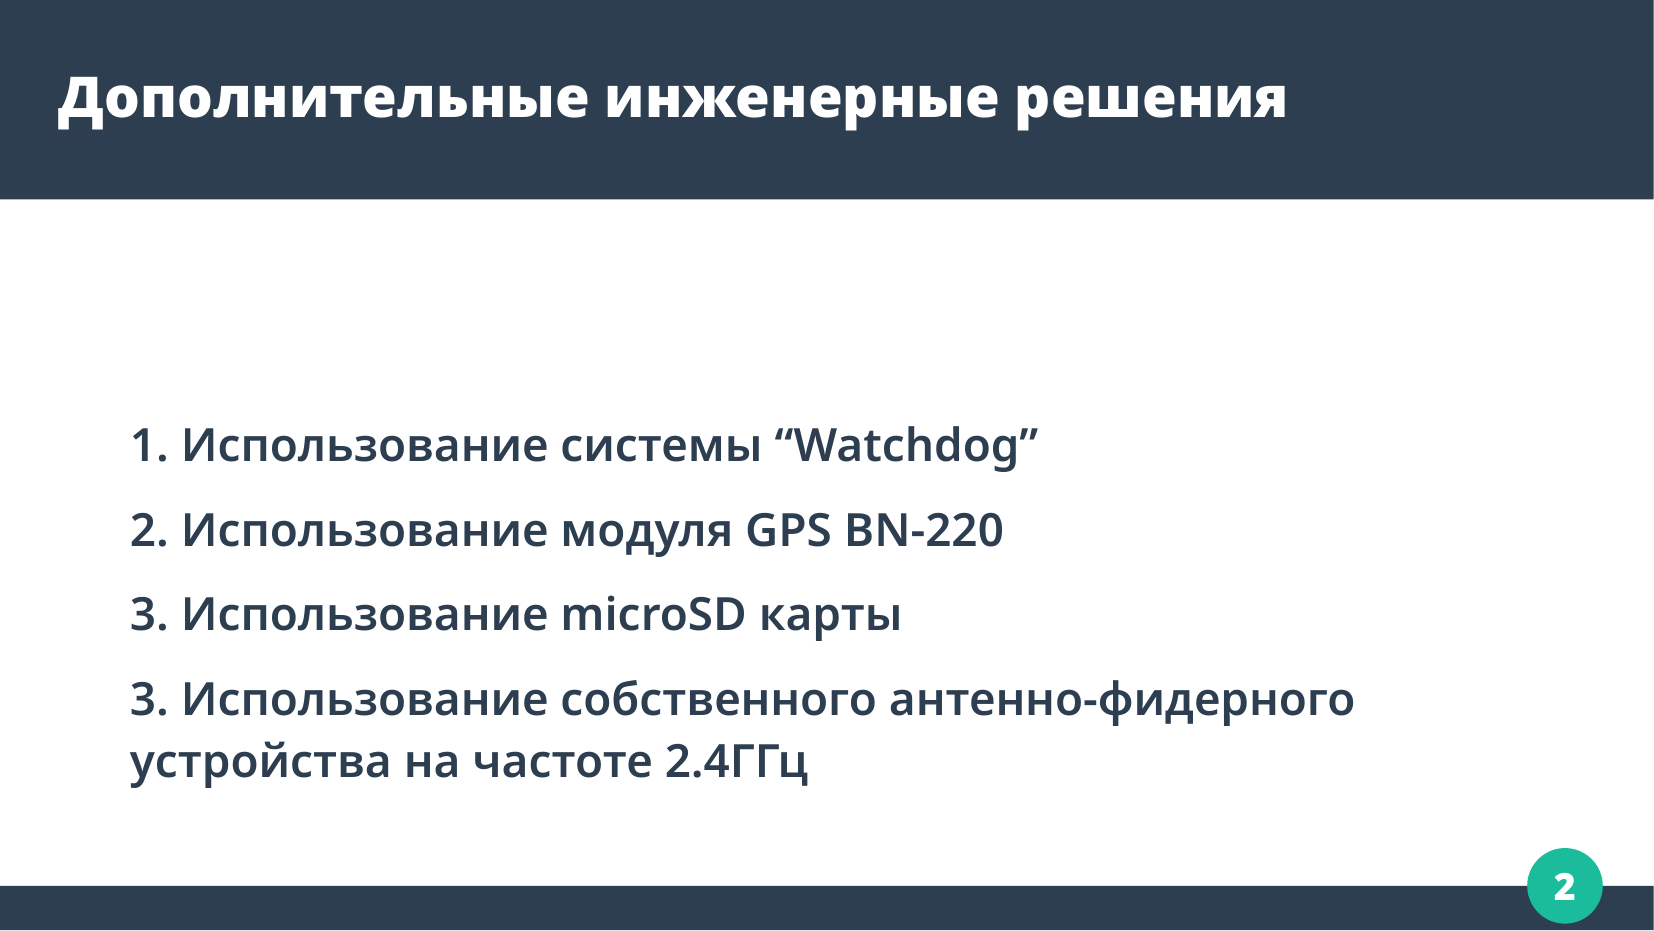

# Дополнительные инженерные решения
1. Использование системы “Watchdog”
2. Использование модуля GPS BN-220
3. Использование microSD карты
3. Использование собственного антенно-фидерного устройства на частоте 2.4ГГц